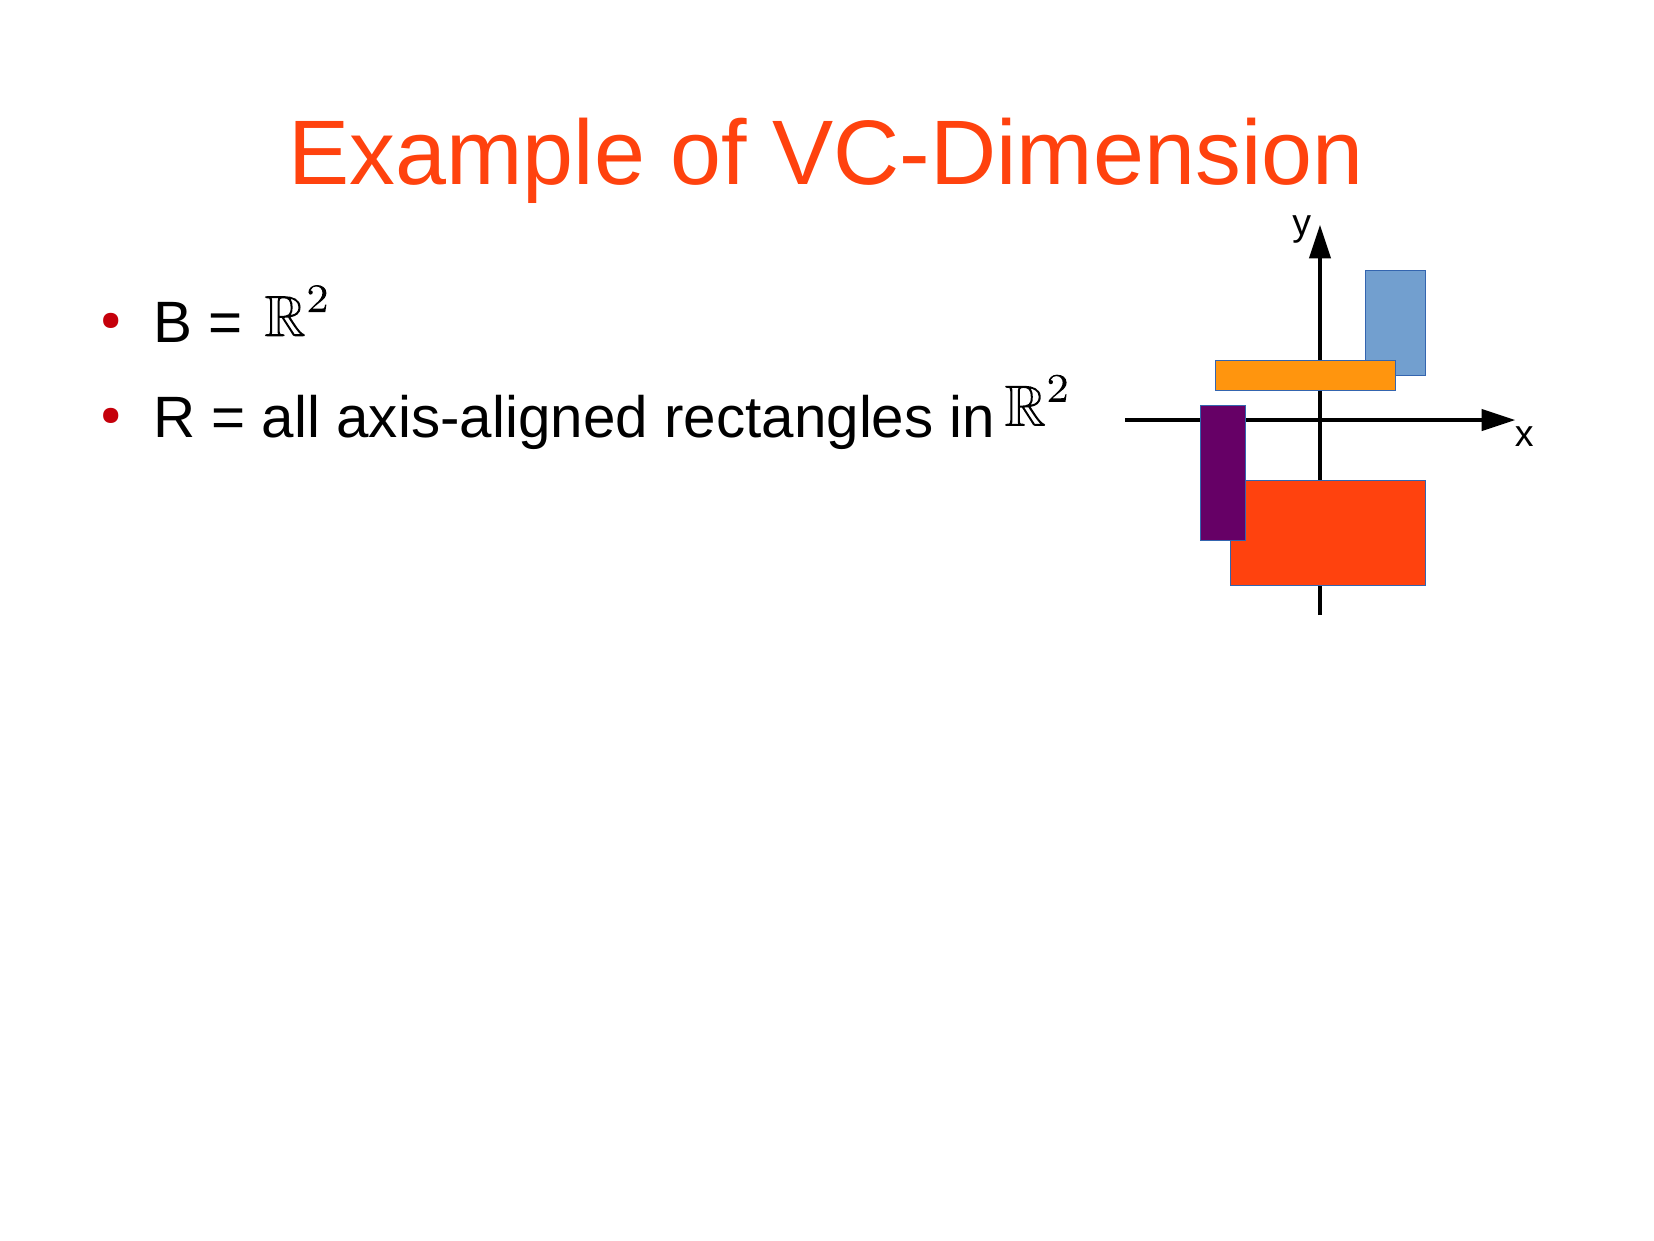

# Example of VC-Dimension
y
B =
R = all axis-aligned rectangles in
x